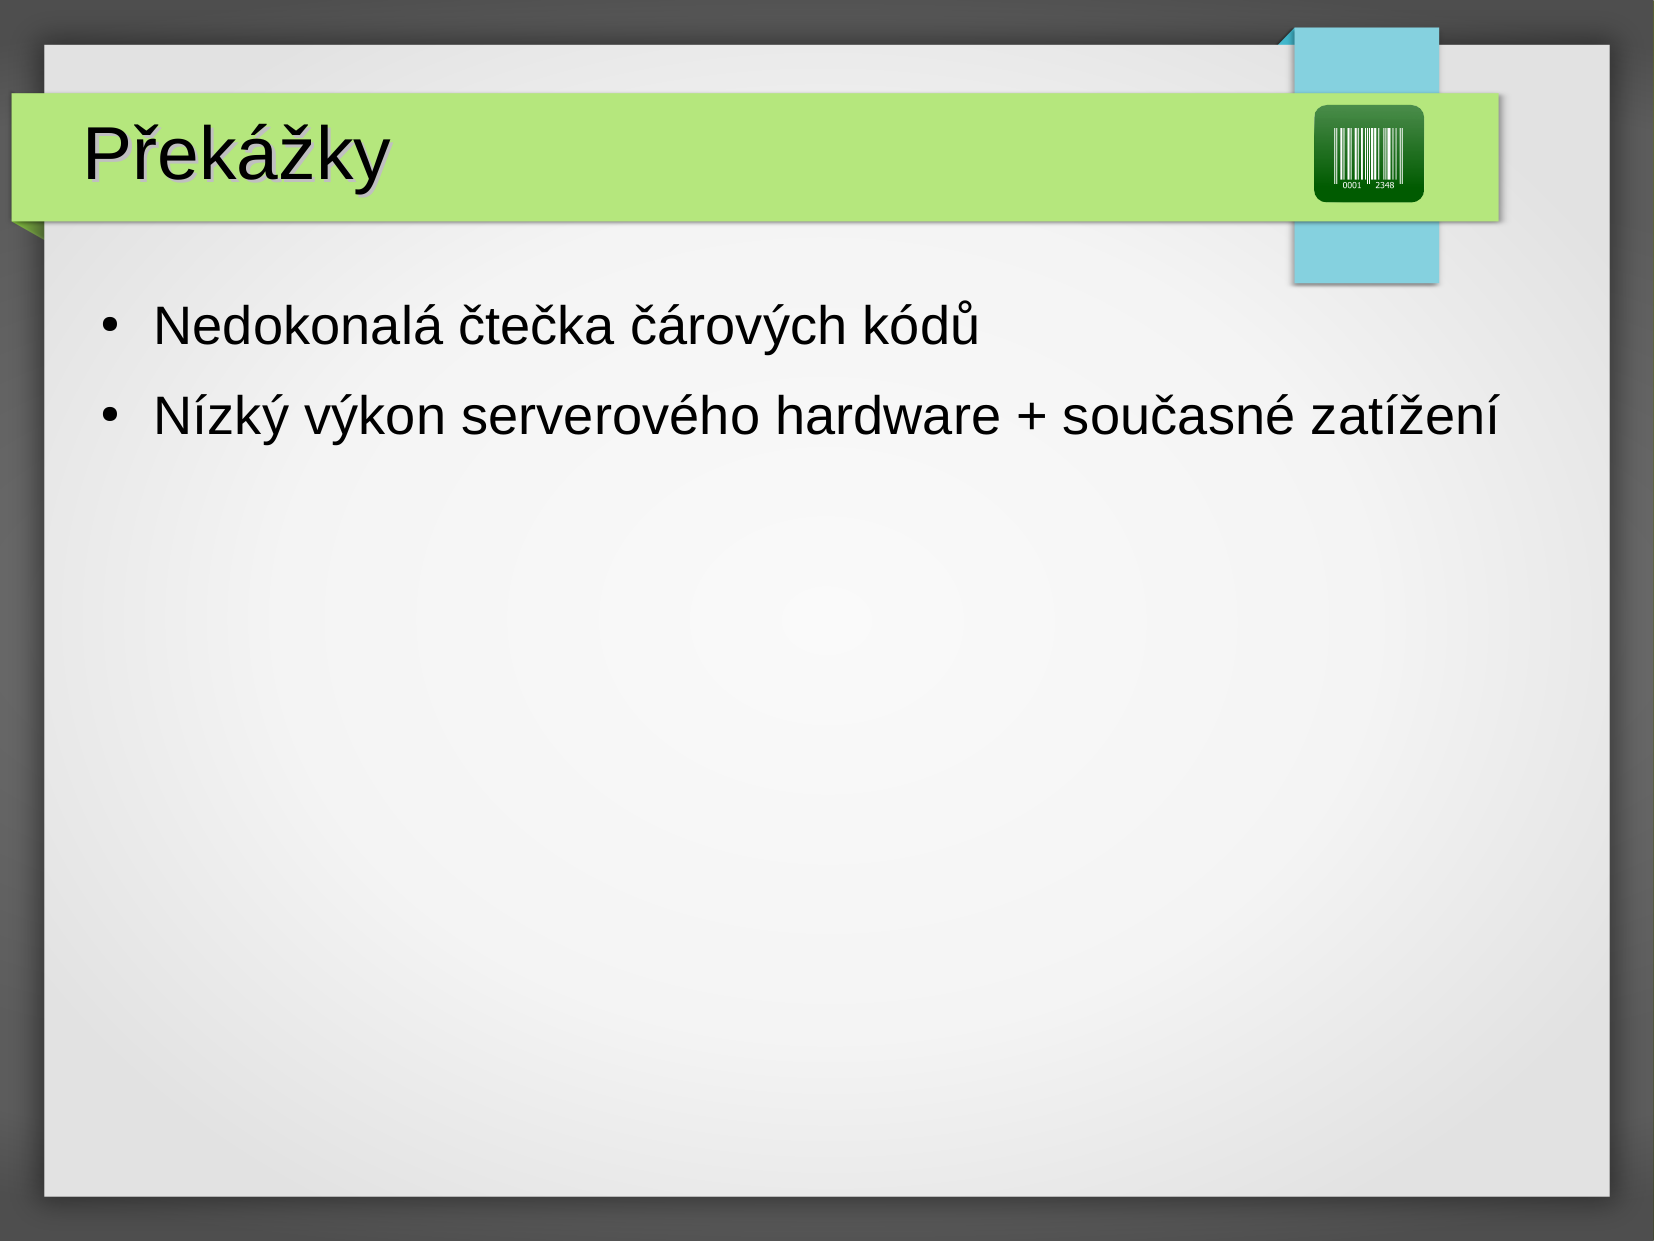

# Překážky
Nedokonalá čtečka čárových kódů
Nízký výkon serverového hardware + současné zatížení